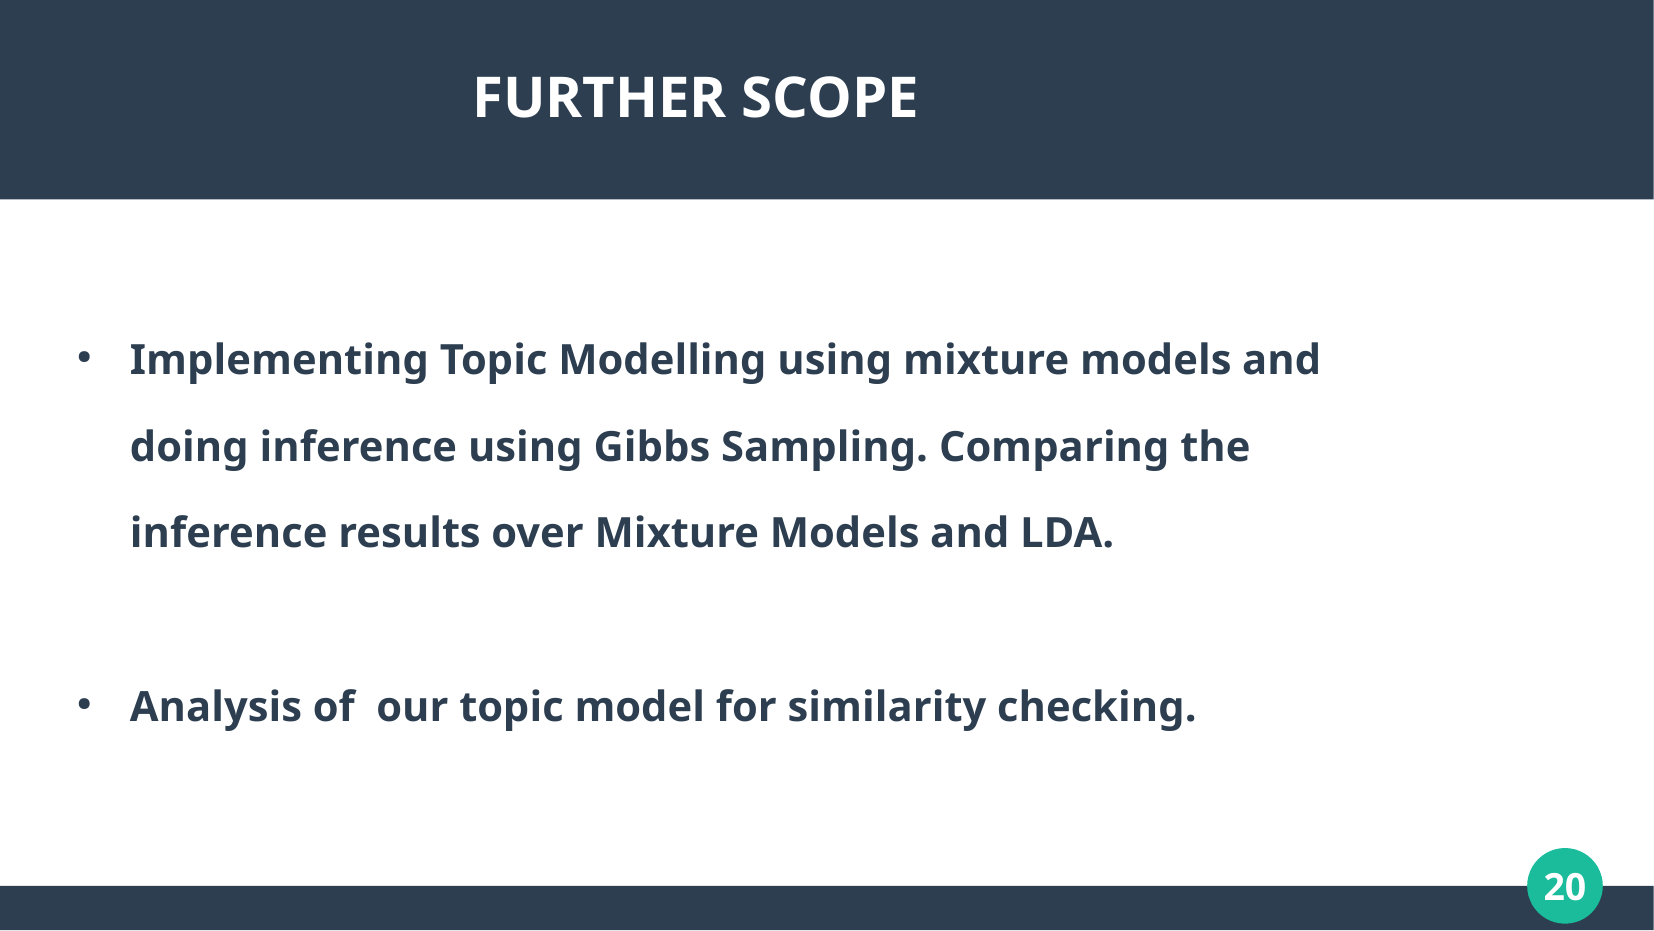

# FURTHER SCOPE
Implementing Topic Modelling using mixture models and
doing inference using Gibbs Sampling. Comparing the
inference results over Mixture Models and LDA.
Analysis of our topic model for similarity checking.